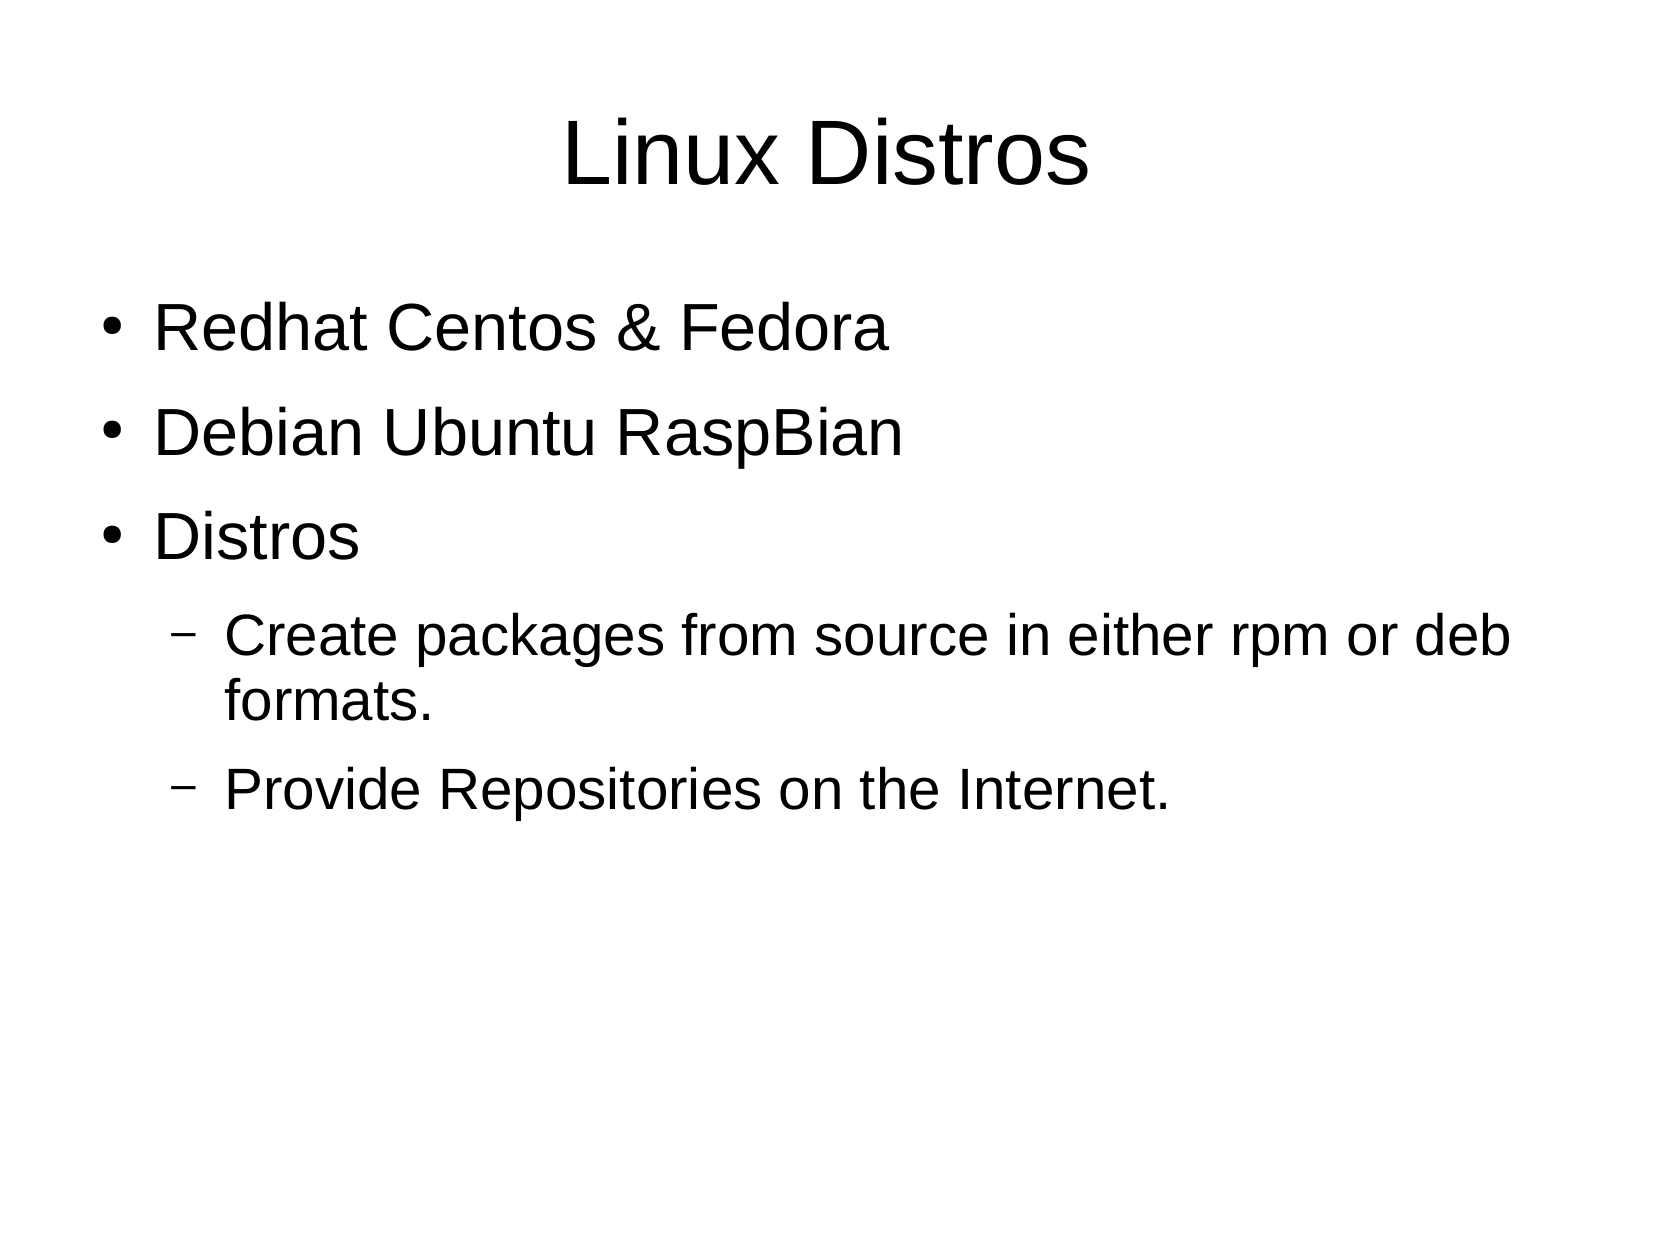

# Linux Distros
Redhat Centos & Fedora
Debian Ubuntu RaspBian
Distros
Create packages from source in either rpm or deb formats.
Provide Repositories on the Internet.